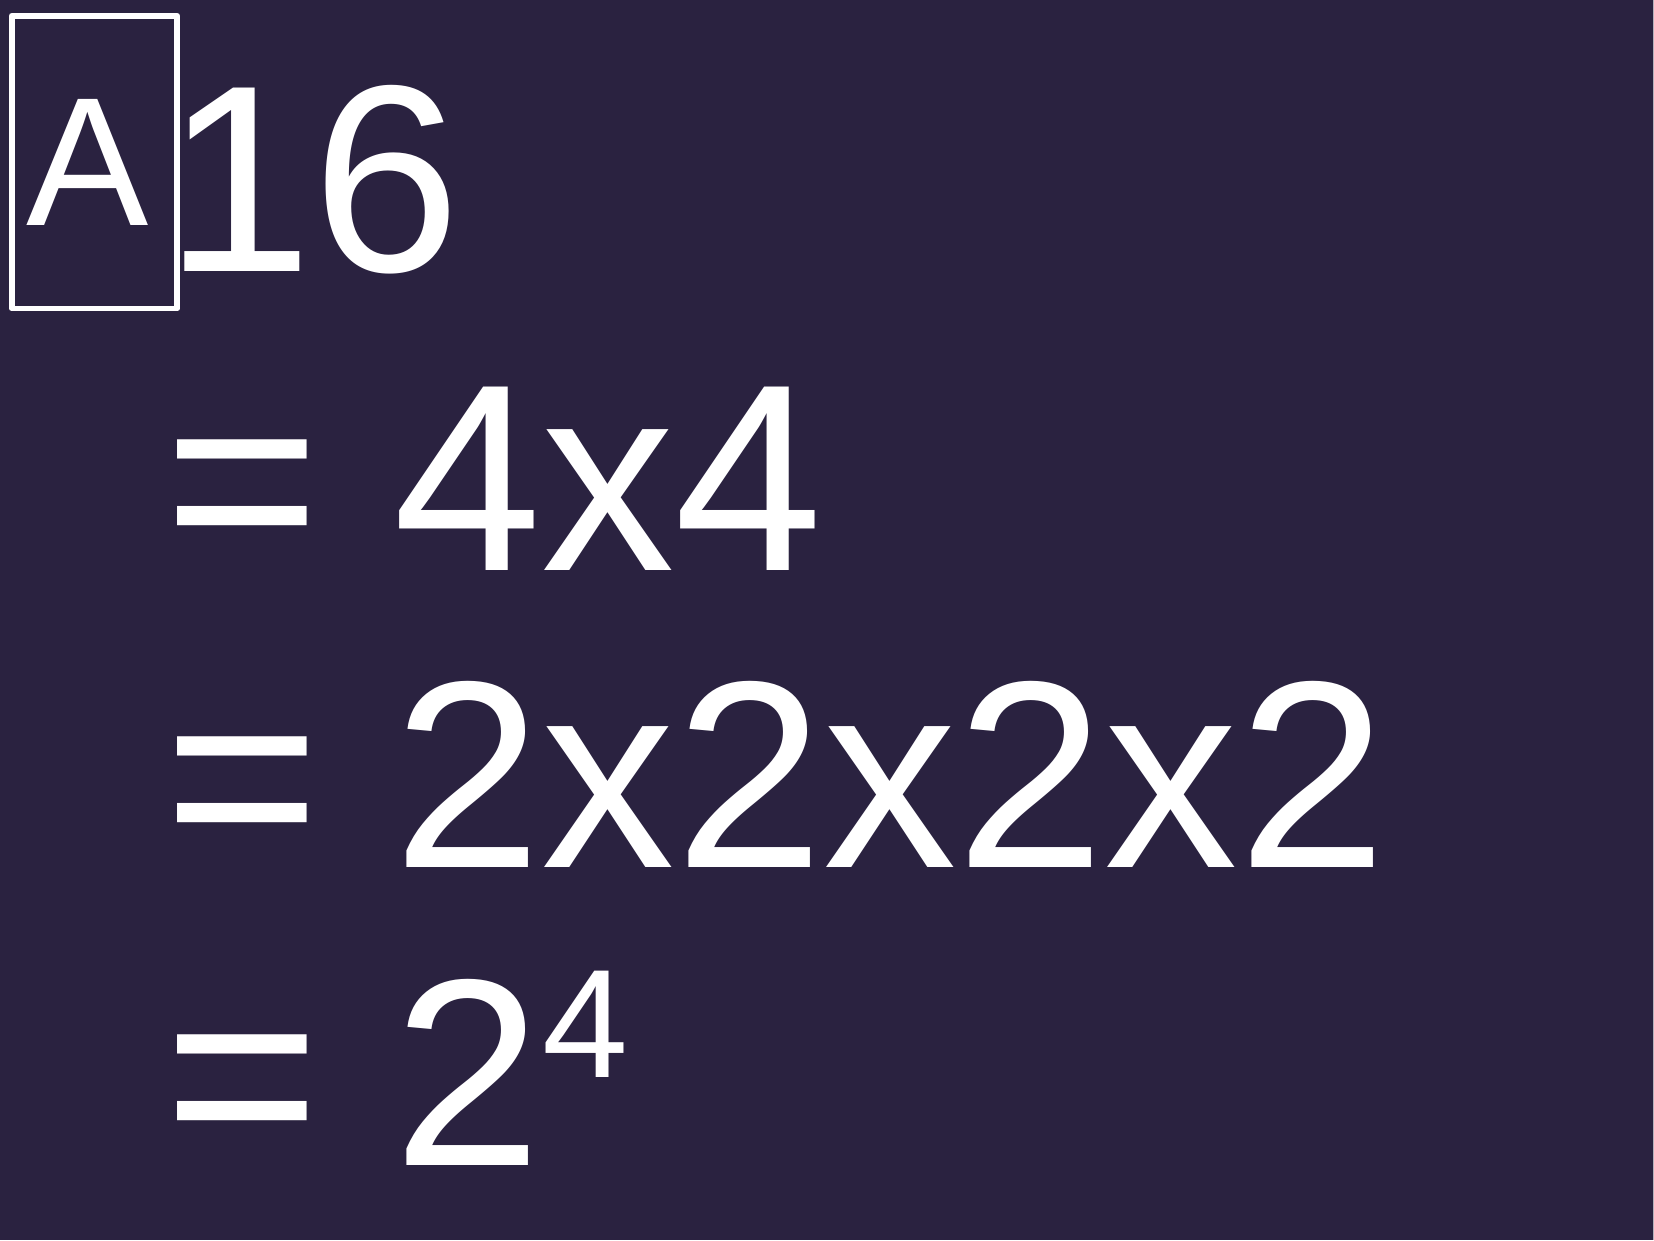

A
# 16 = 4x4 = 2x2x2x2 = 24